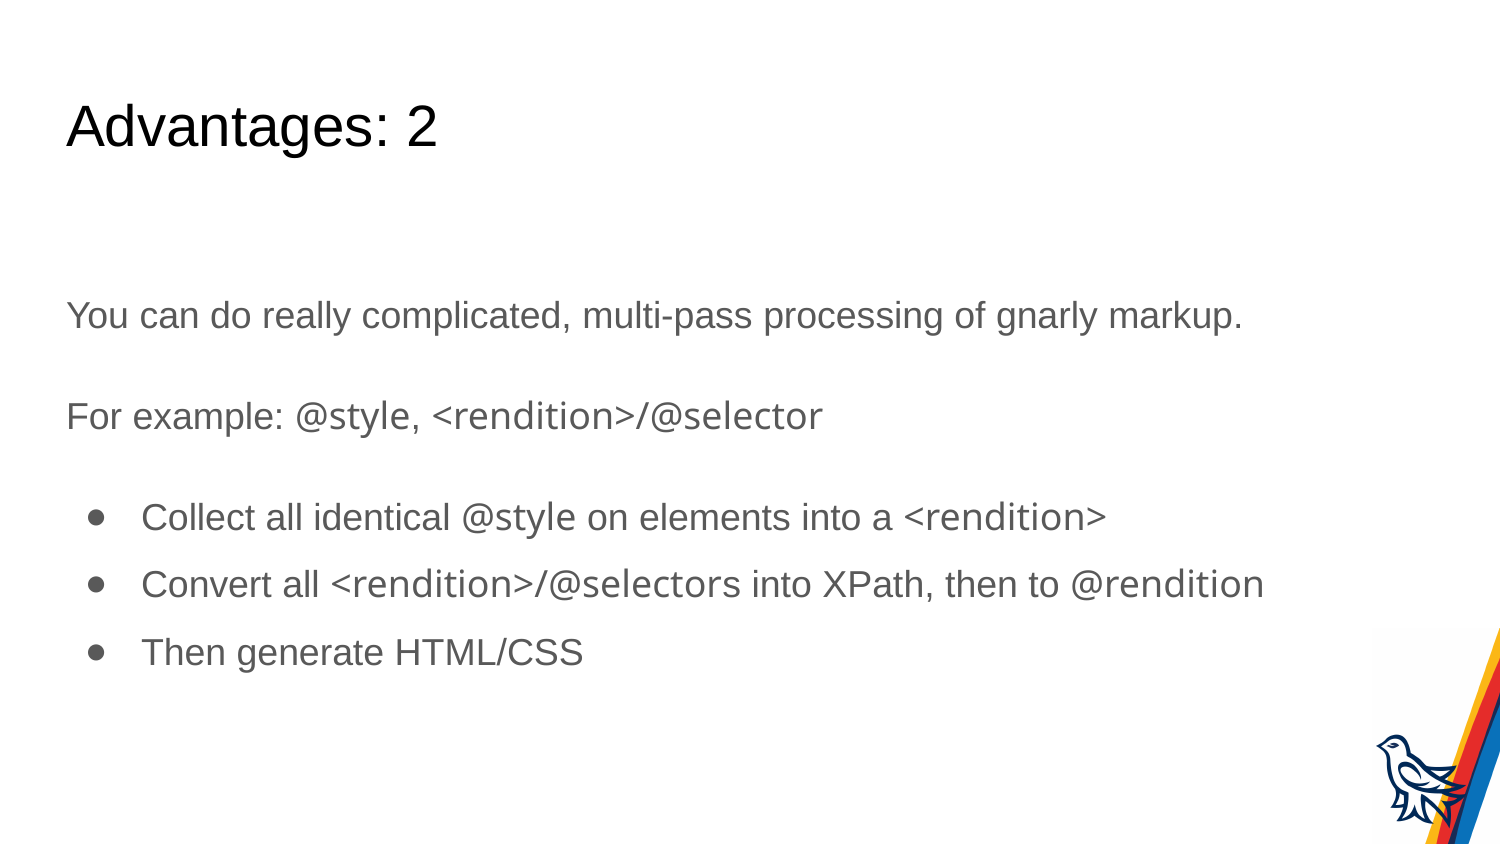

# Advantages: 2
You can do really complicated, multi-pass processing of gnarly markup.
For example: @style, <rendition>/@selector
Collect all identical @style on elements into a <rendition>
Convert all <rendition>/@selectors into XPath, then to @rendition
Then generate HTML/CSS